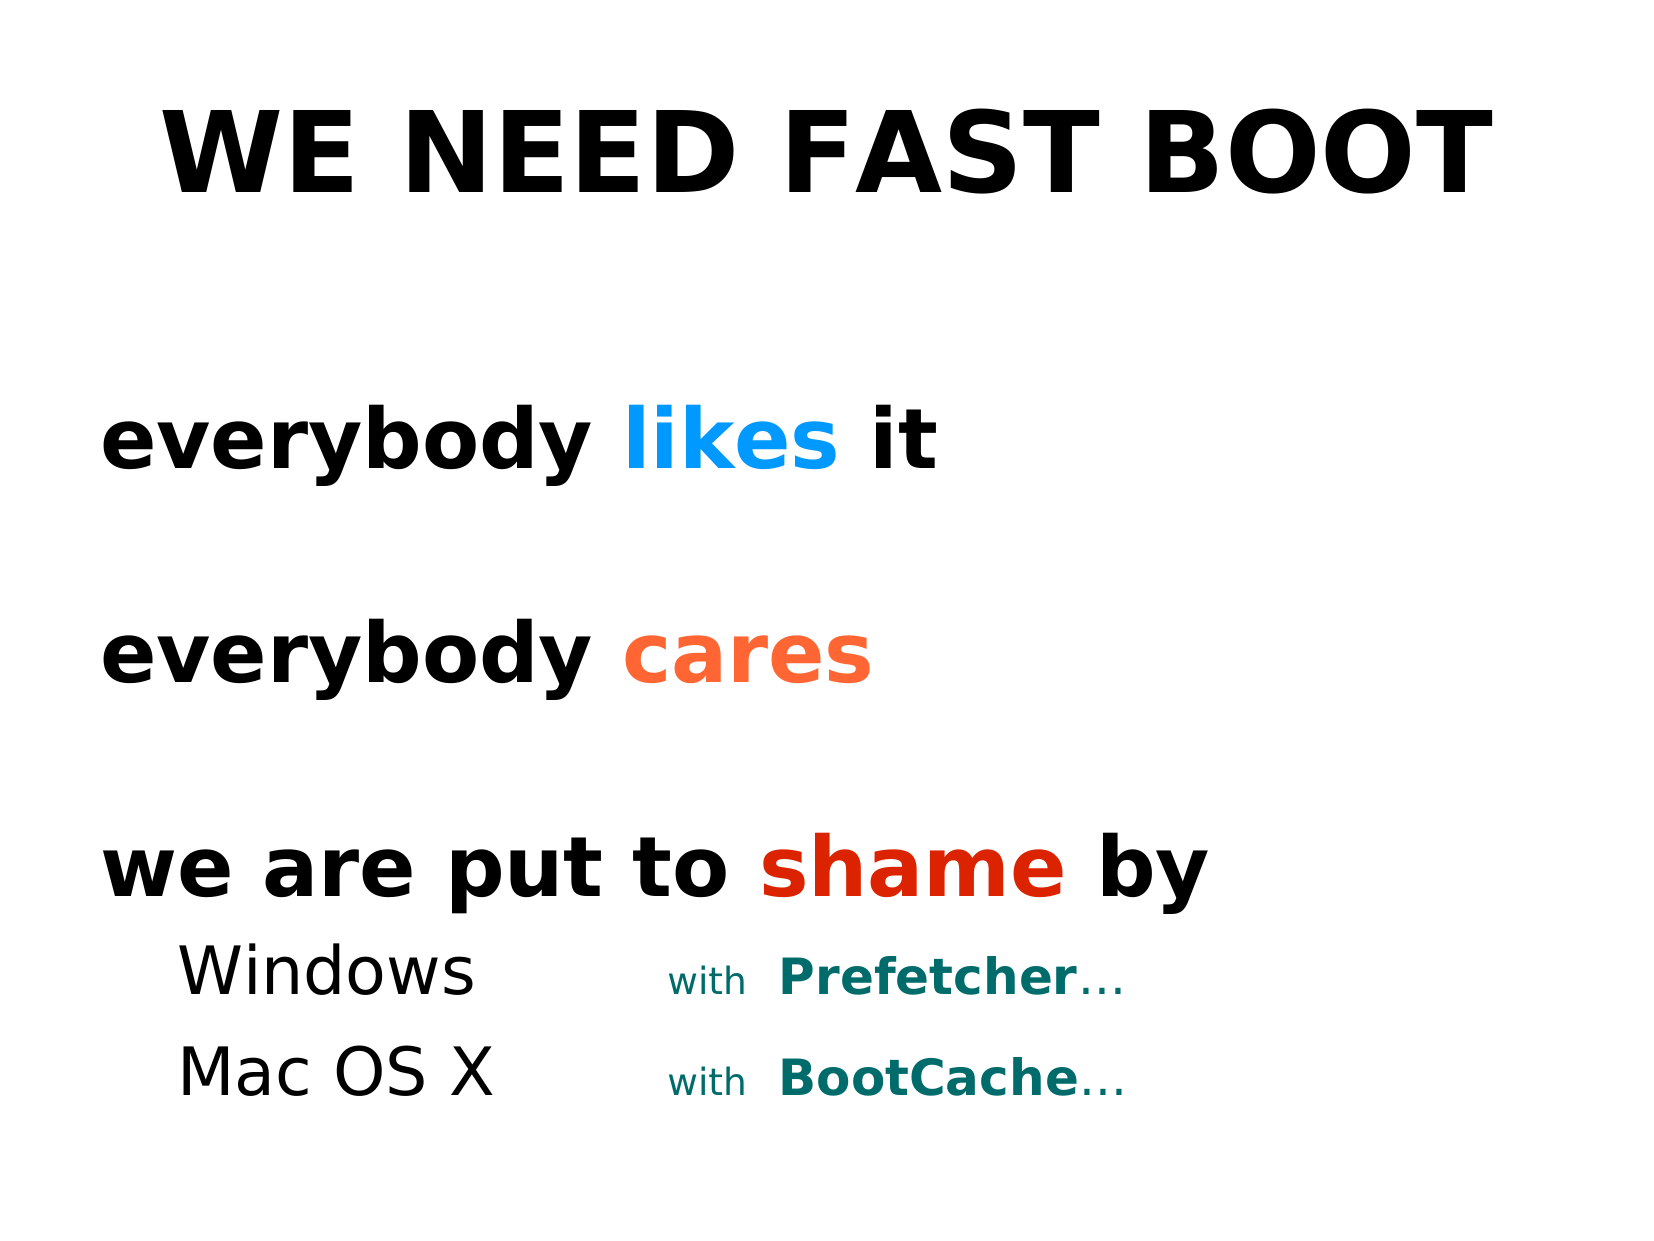

# WE NEED FAST BOOT
everybody likes it
everybody cares
we are put to shame by
Windows 		with Prefetcher...
Mac OS X 		with BootCache...